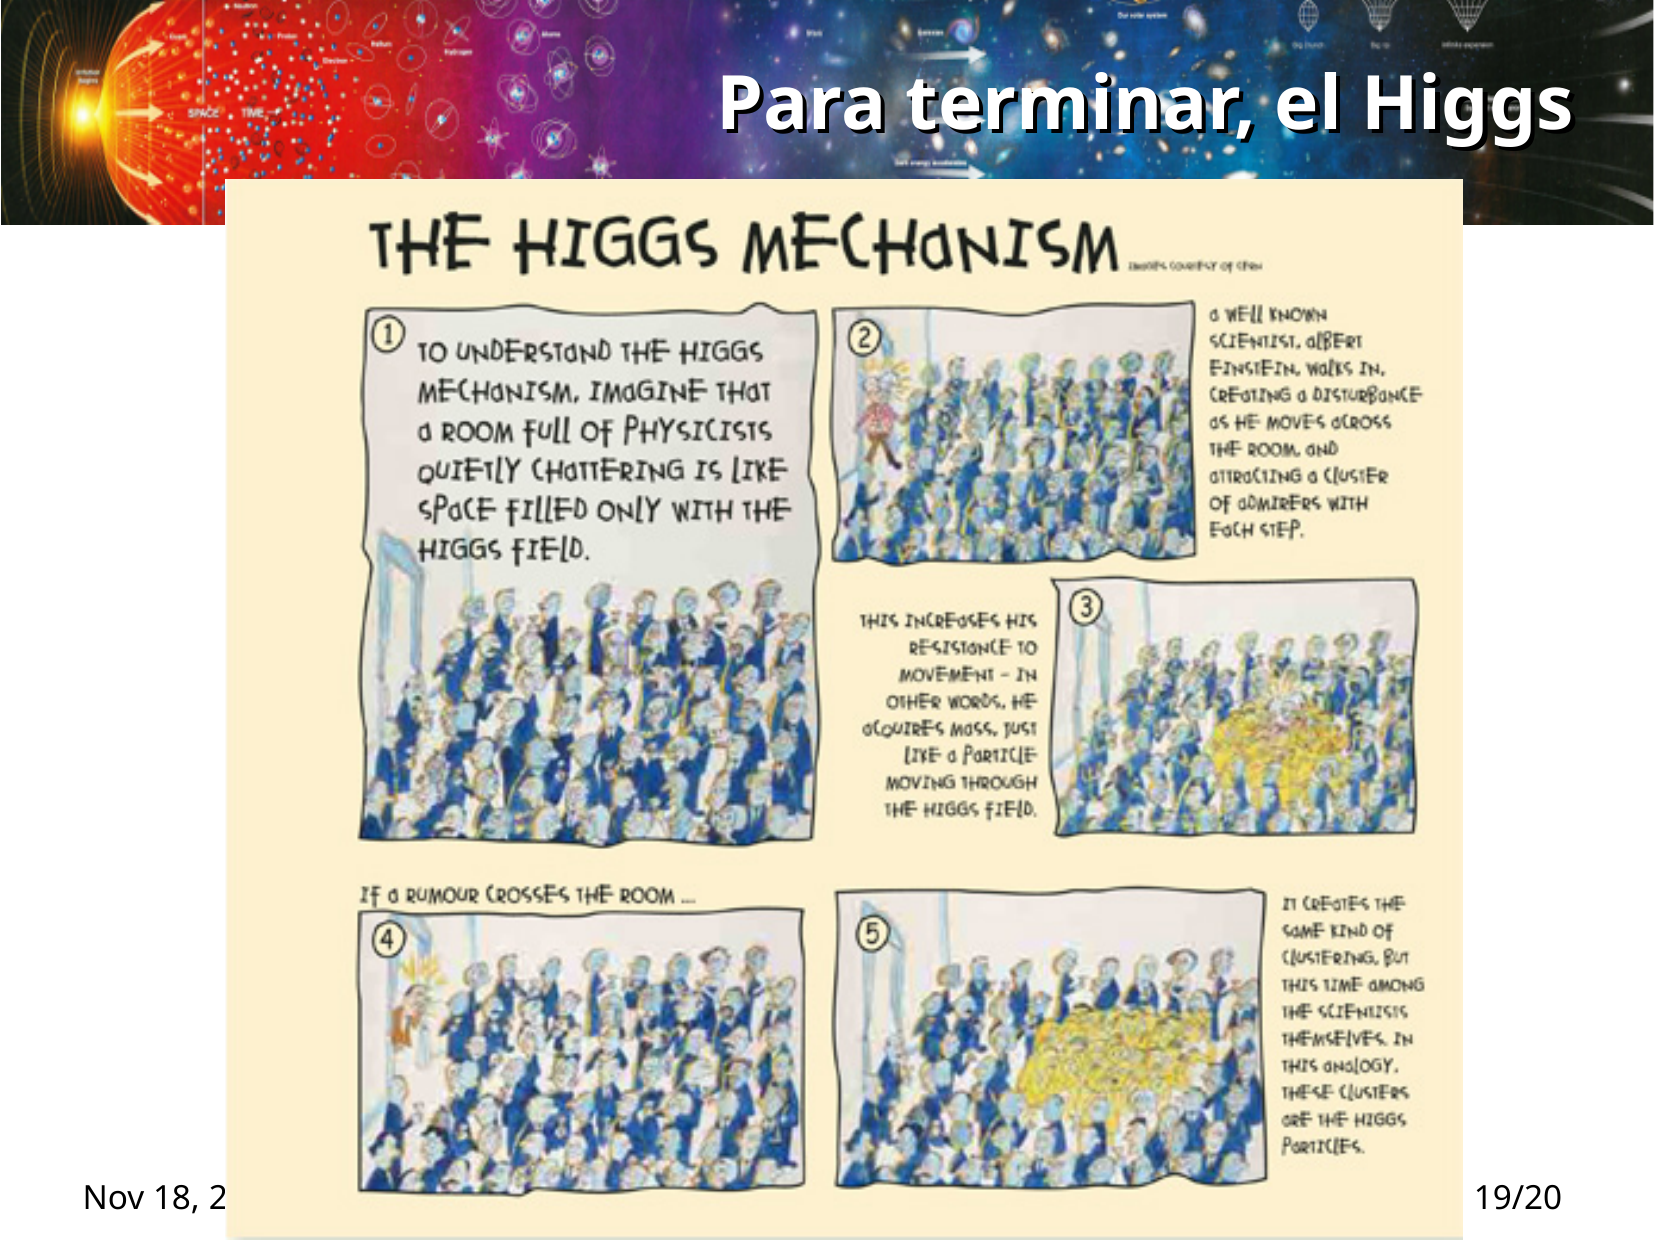

# Para terminar, el Higgs
Nov 18, 2017
H. Asorey - IPAC 2017 - 14
19